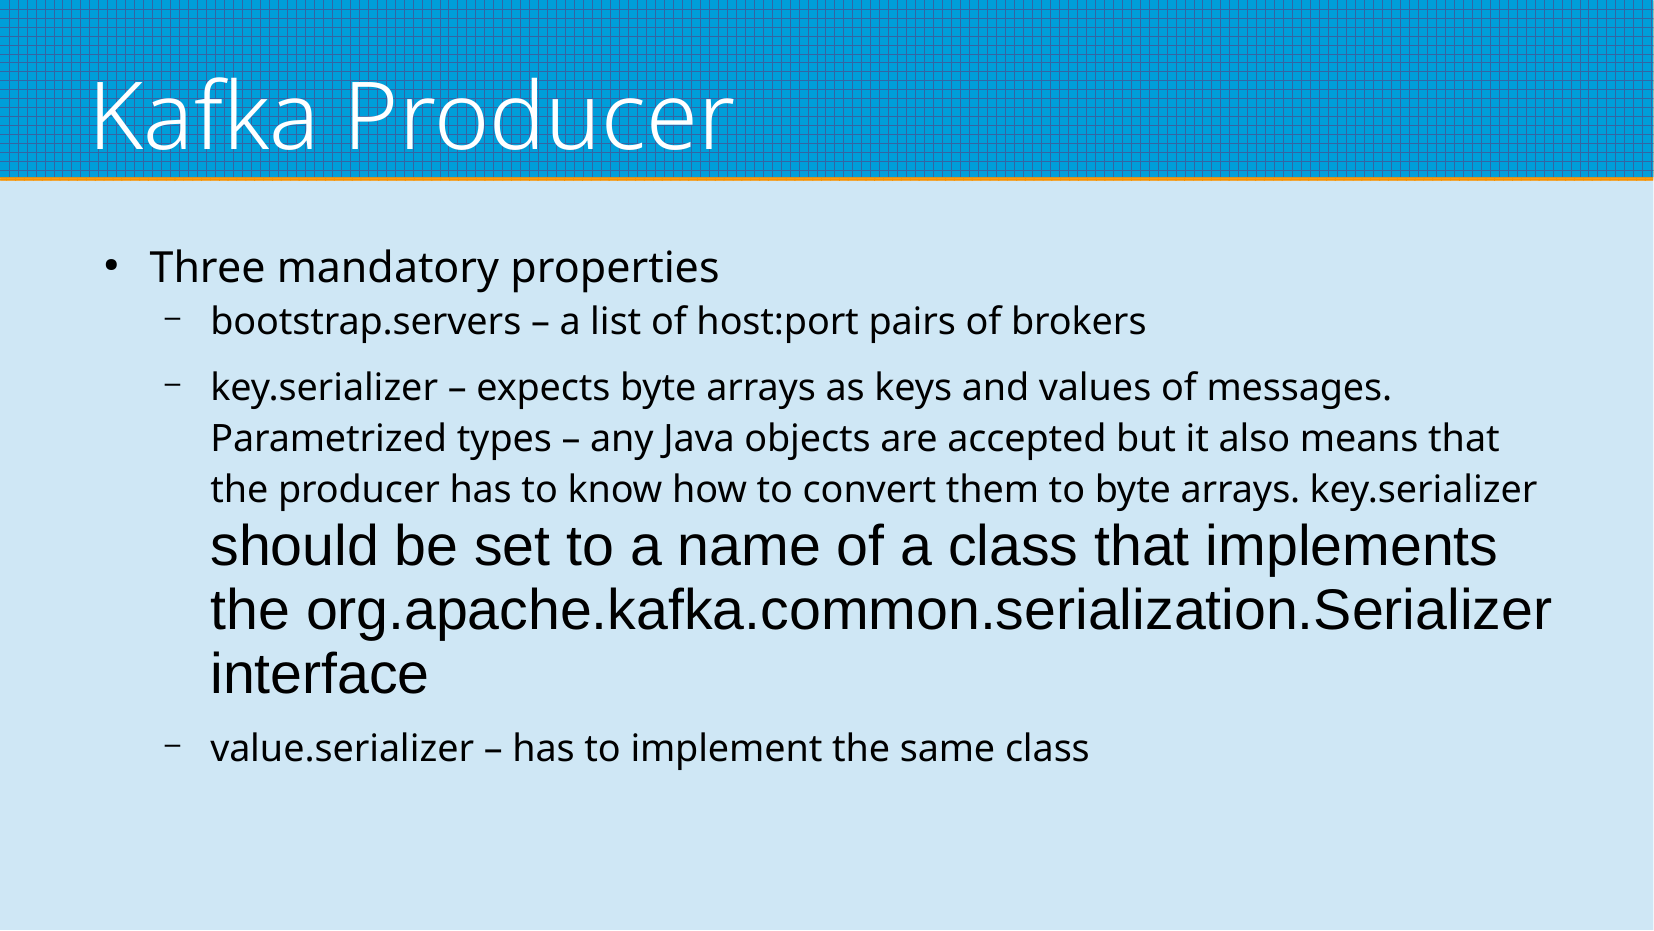

# Kafka Producer
Three mandatory properties
bootstrap.servers – a list of host:port pairs of brokers
key.serializer – expects byte arrays as keys and values of messages. Parametrized types – any Java objects are accepted but it also means that the producer has to know how to convert them to byte arrays. key.serializer should be set to a name of a class that implements the org.apache.kafka.common.serialization.Serializer interface
value.serializer – has to implement the same class